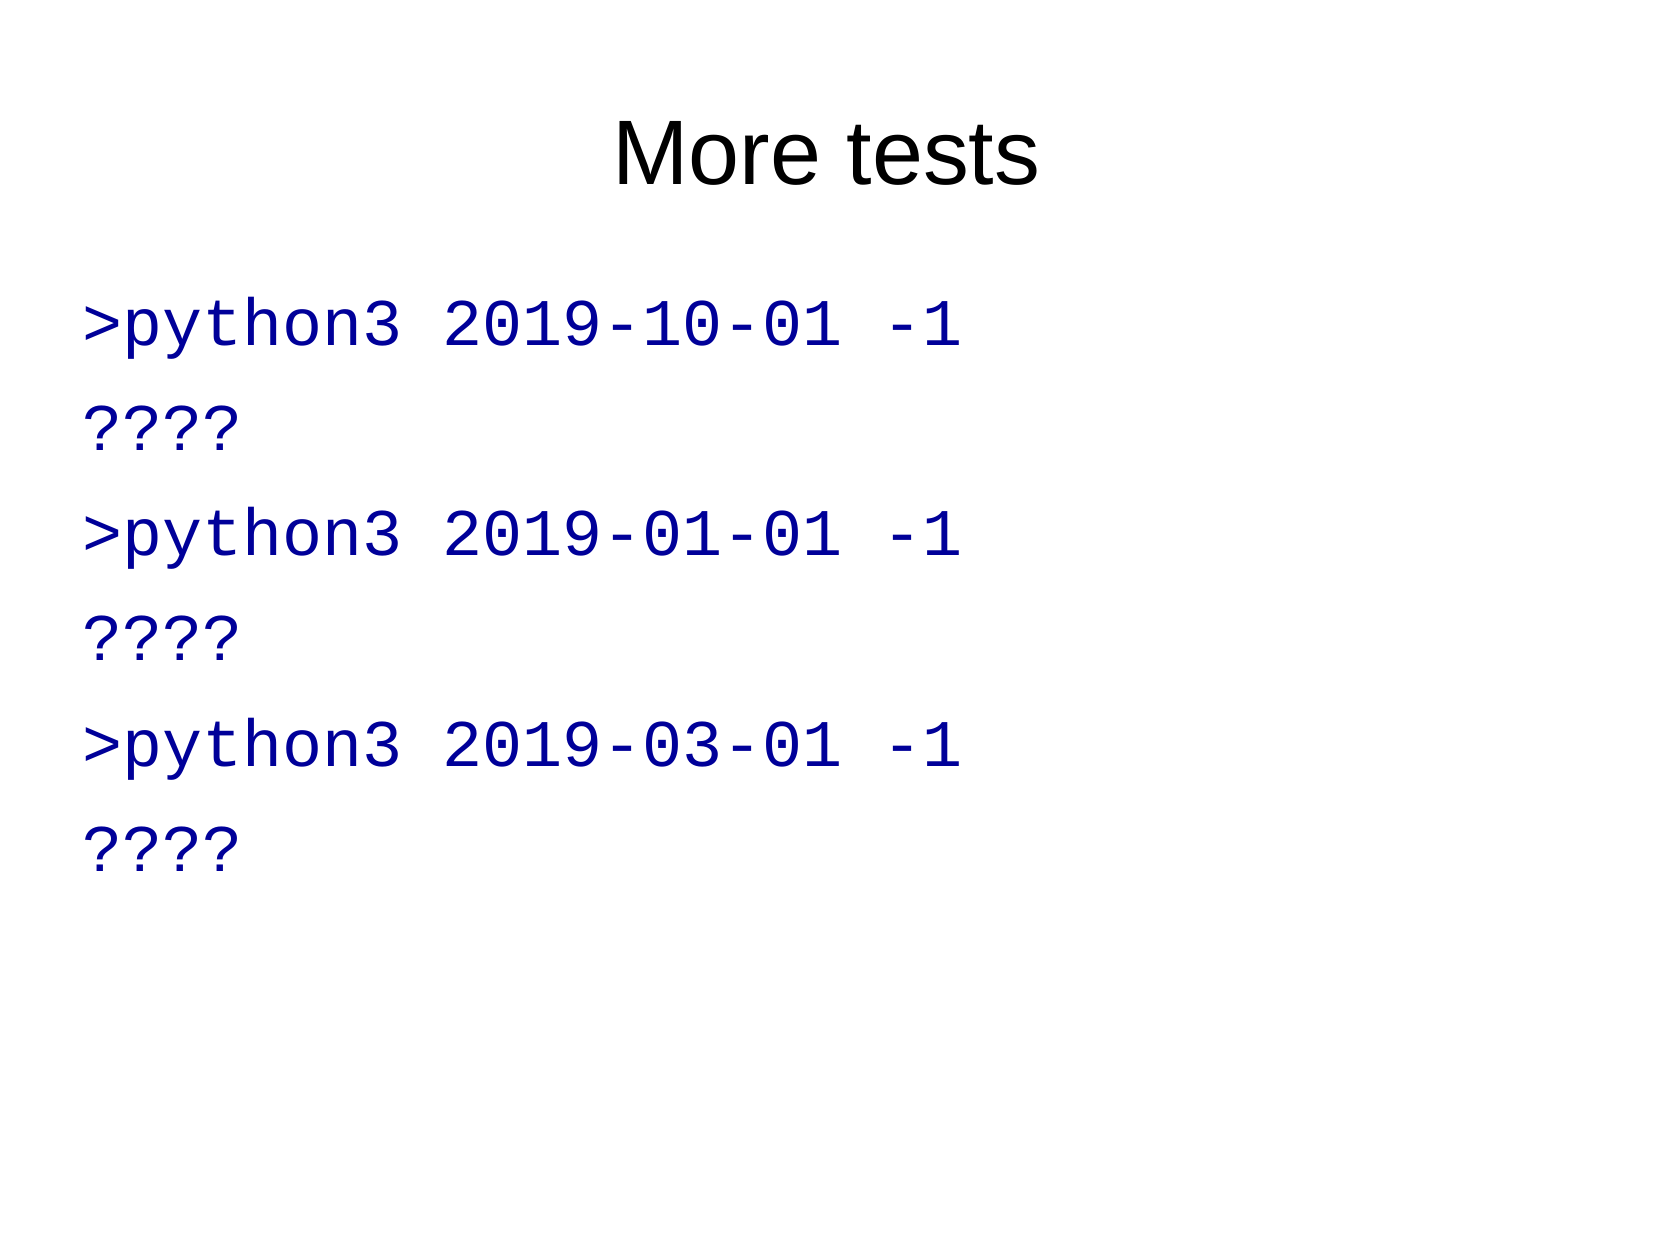

# More tests
>python3 2019-10-01 -1
????
>python3 2019-01-01 -1
????
>python3 2019-03-01 -1
????